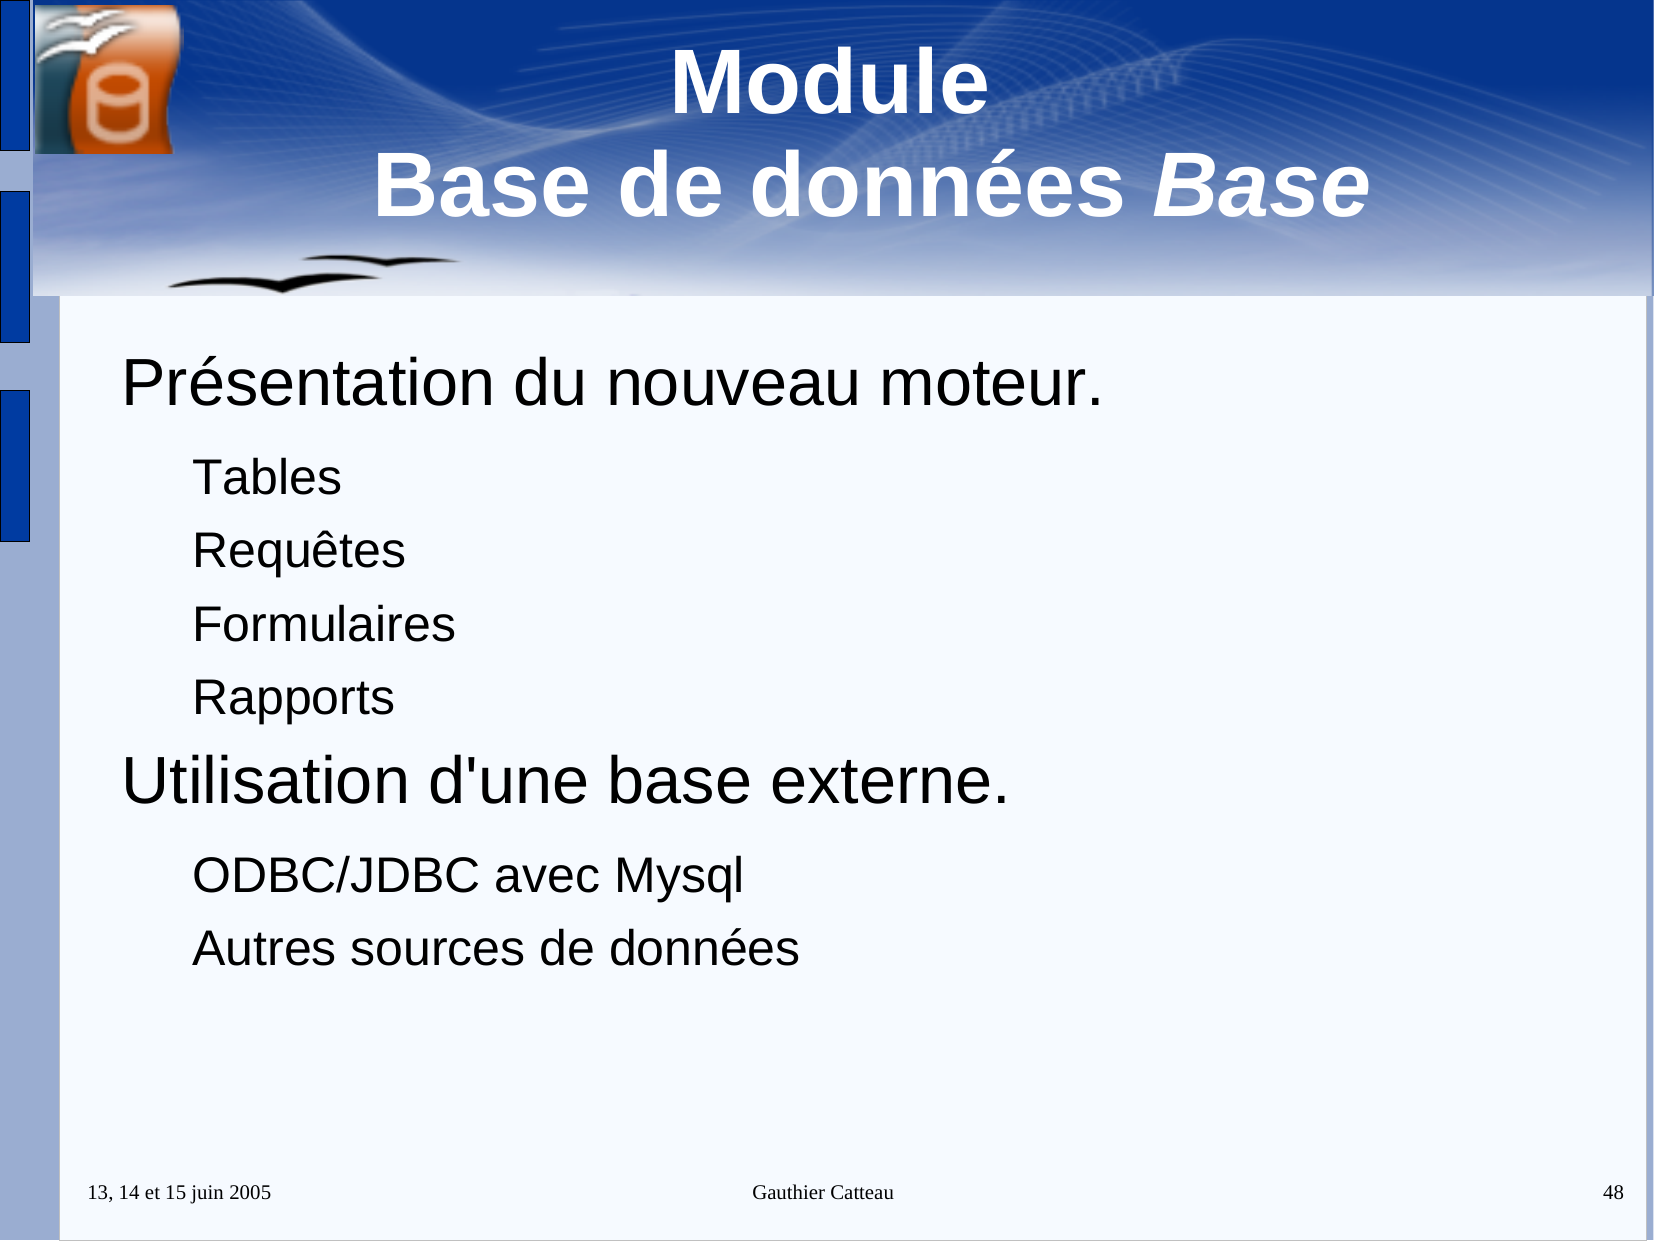

# Module Base de données Base
Présentation du nouveau moteur.
Tables
Requêtes
Formulaires
Rapports
Utilisation d'une base externe.
ODBC/JDBC avec Mysql
Autres sources de données
Gauthier Catteau